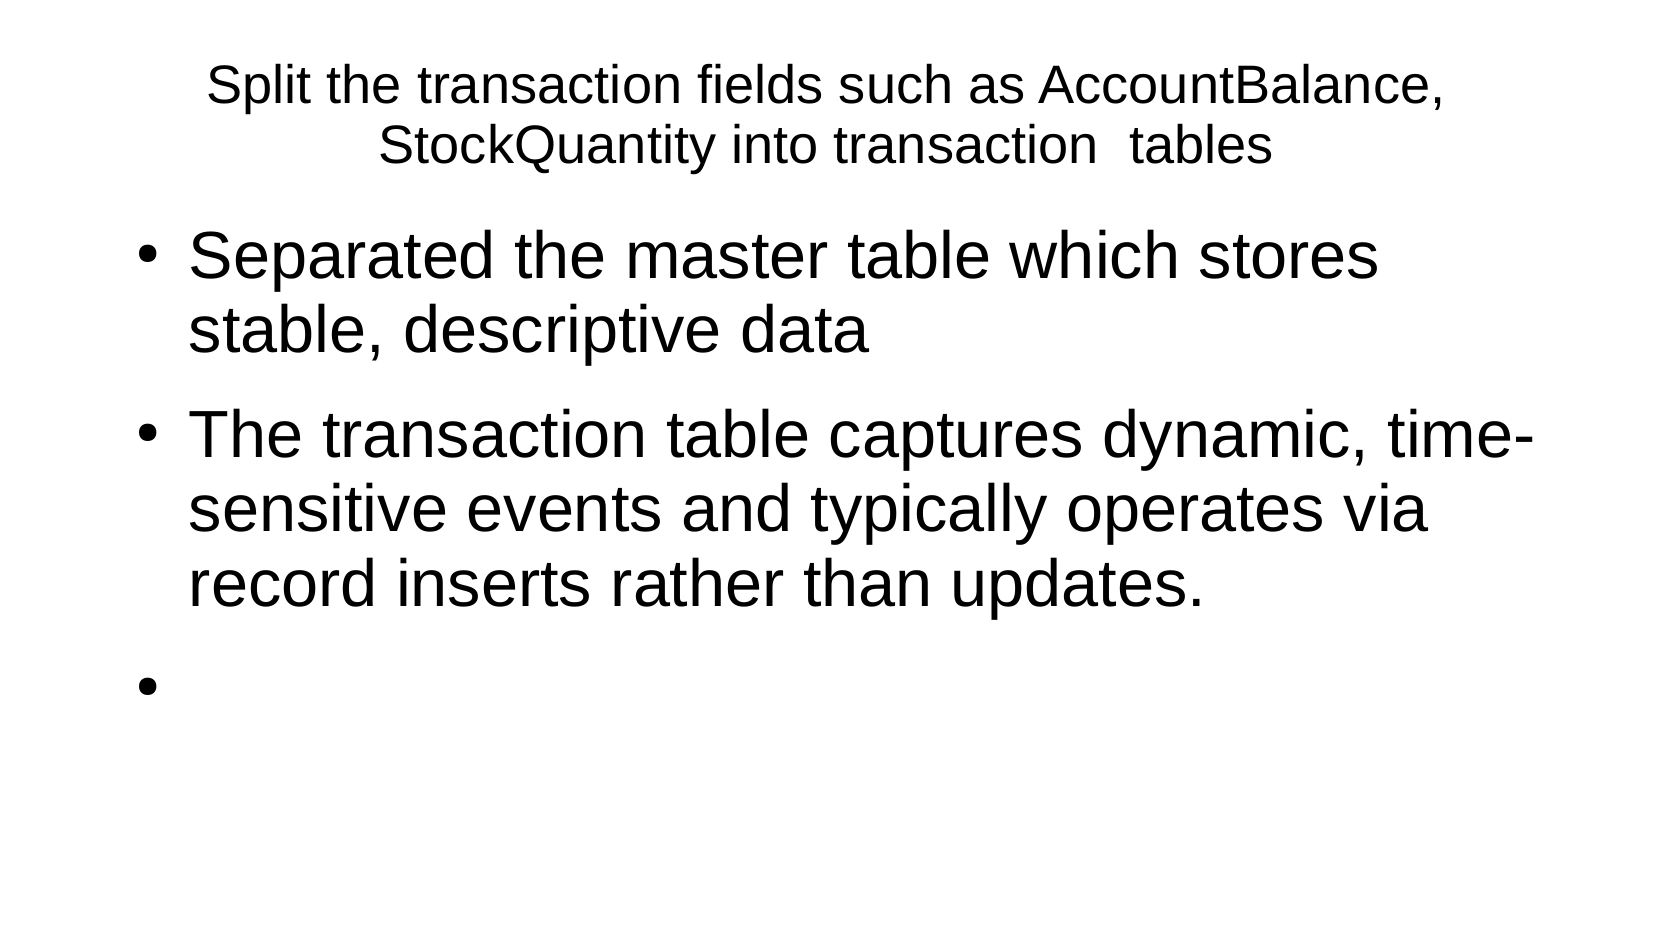

# Split the transaction fields such as AccountBalance, StockQuantity into transaction tables
Separated the master table which stores stable, descriptive data
The transaction table captures dynamic, time-sensitive events and typically operates via record inserts rather than updates.